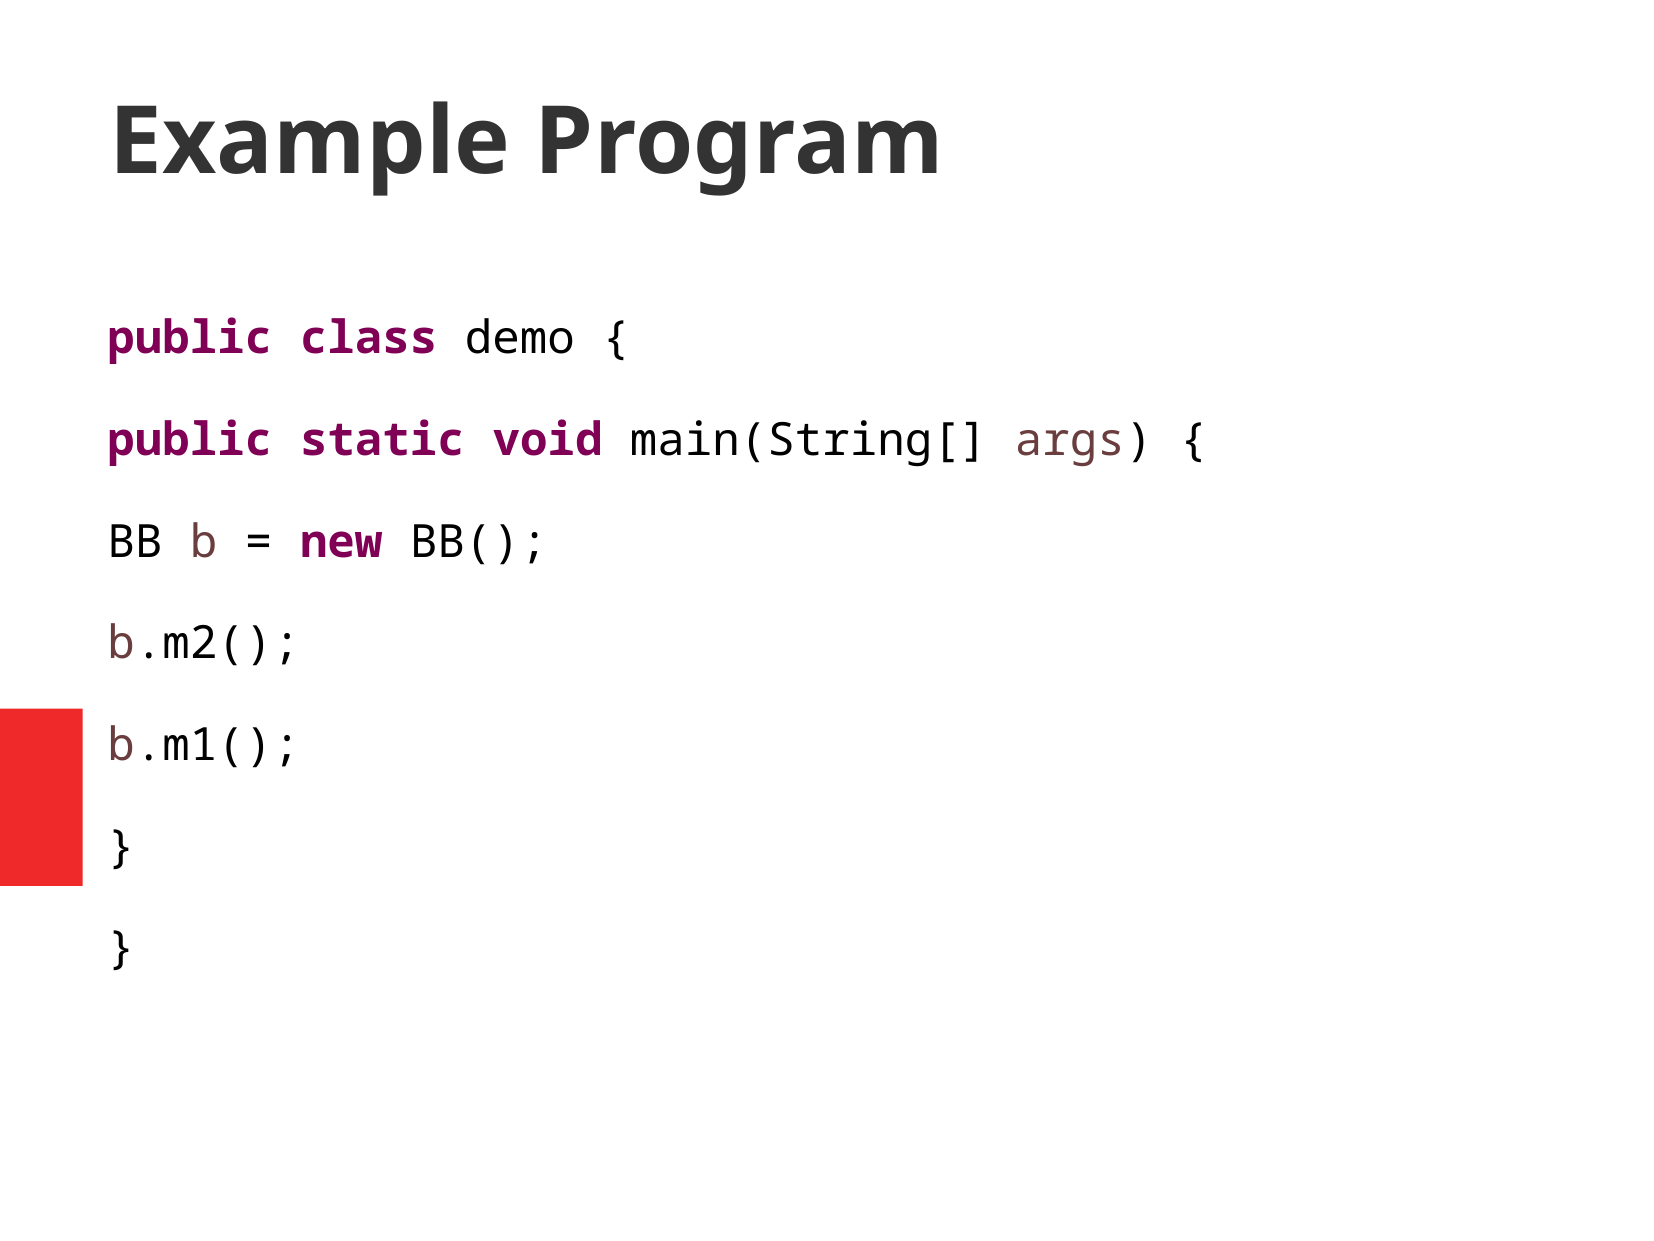

# Example Program
public class demo {
public static void main(String[] args) {
BB b = new BB();
b.m2();
b.m1();
}
}